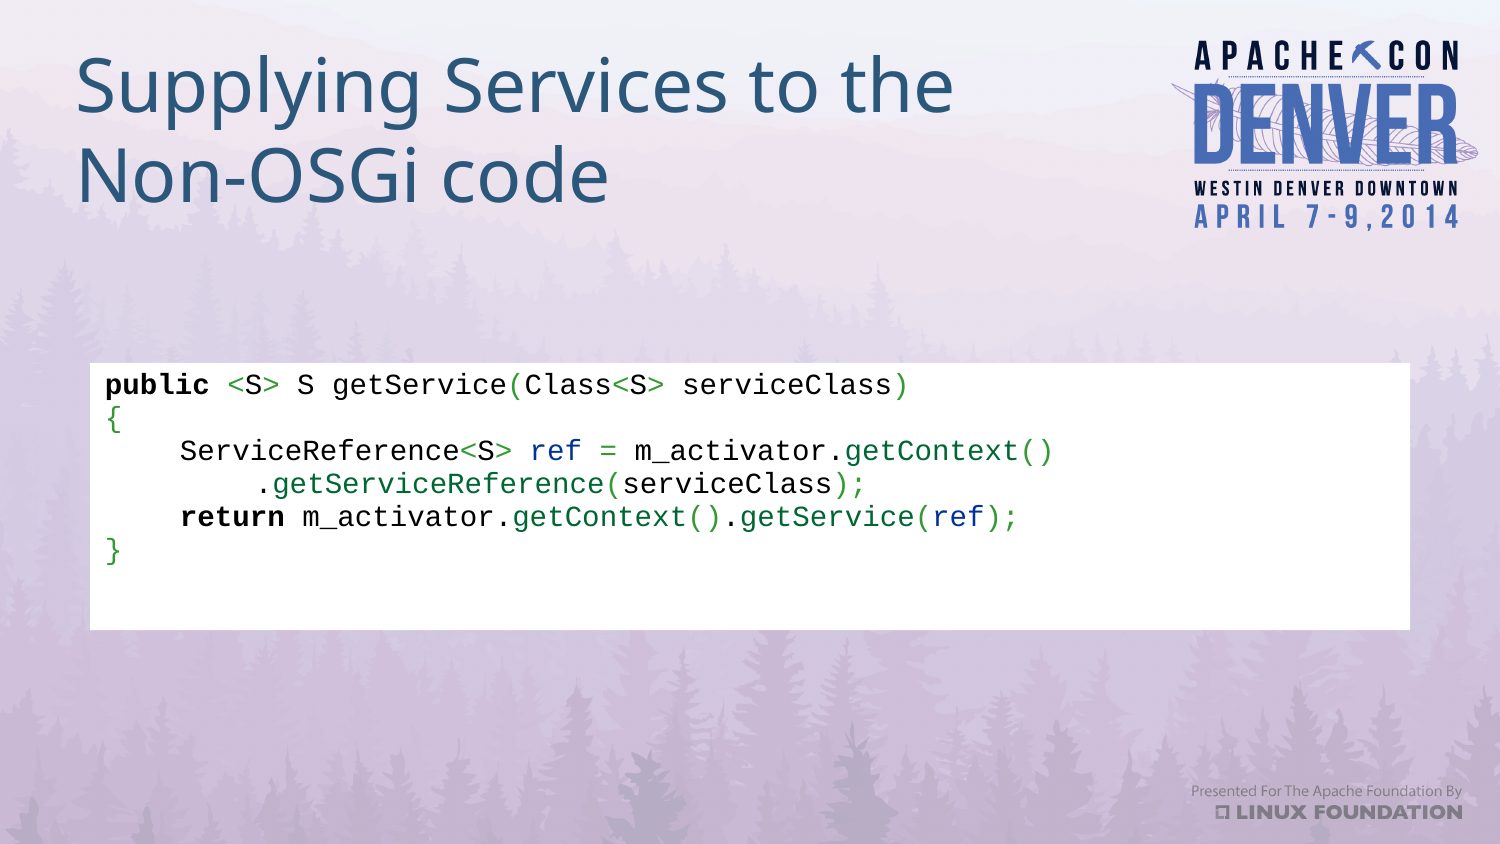

Supplying Services to the Non-OSGi code
#
public <S> S getService(Class<S> serviceClass)
{
	ServiceReference<S> ref = m_activator.getContext()
		.getServiceReference(serviceClass);
	return m_activator.getContext().getService(ref);
}